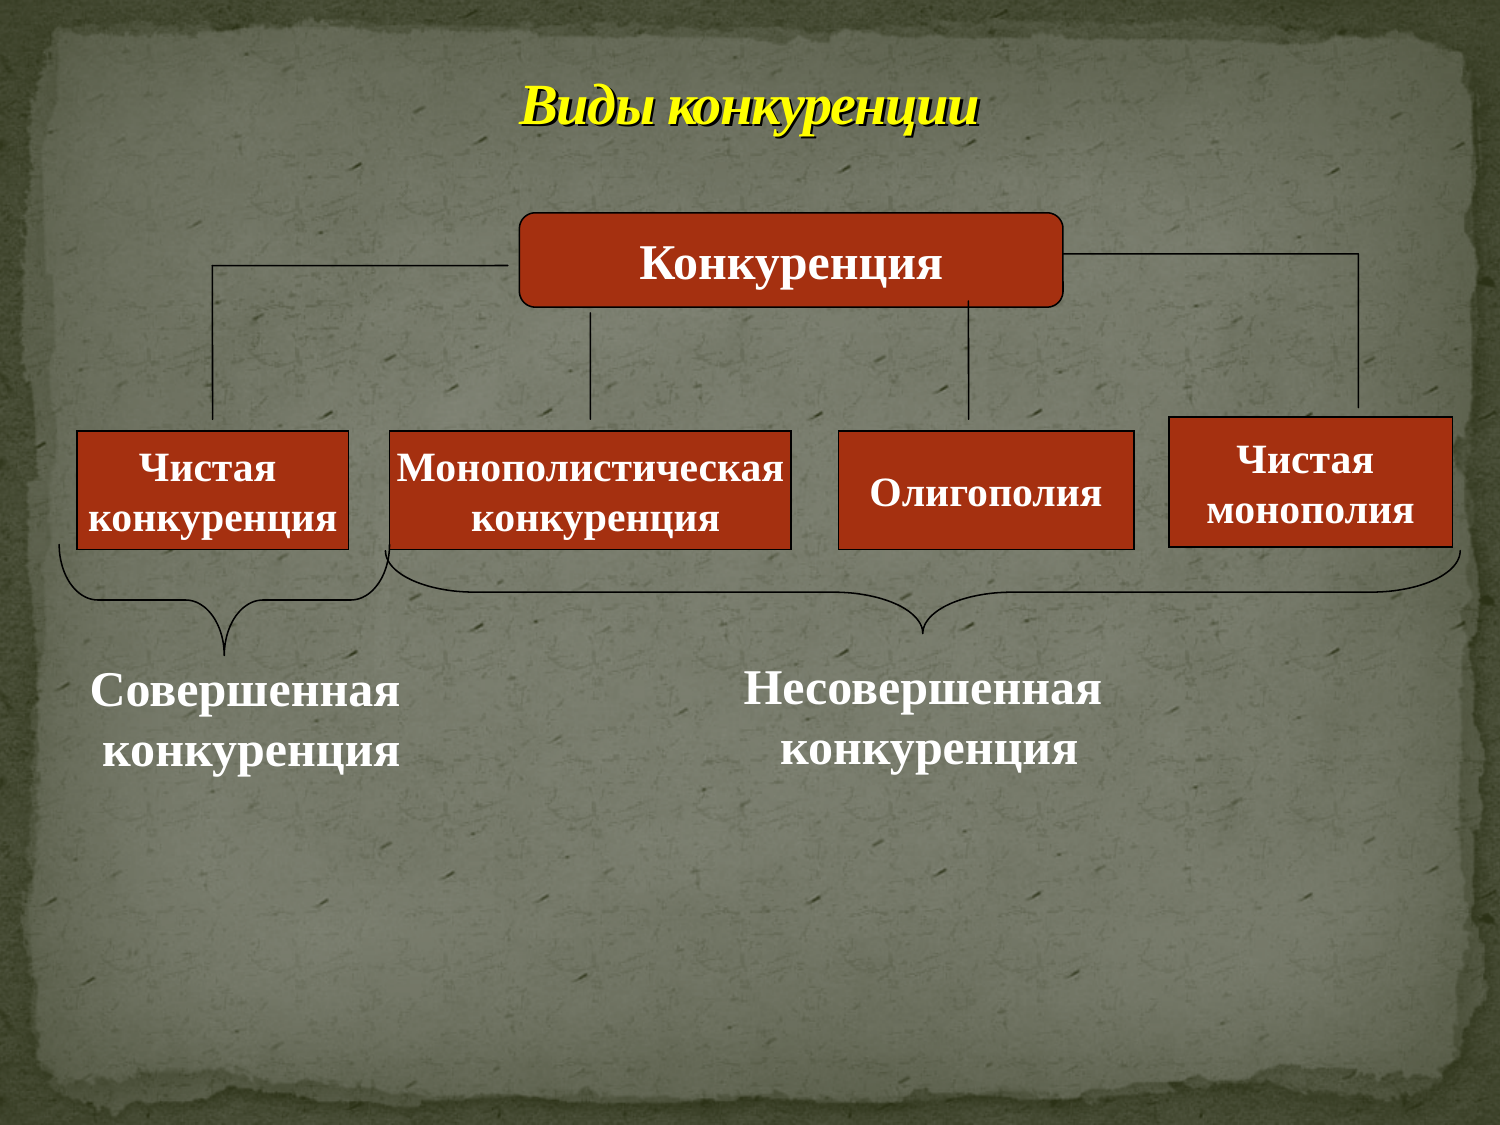

# Виды конкуренции
Конкуренция
Чистая
монополия
Чистая
конкуренция
Монополистическая
 конкуренция
Олигополия
Несовершенная
 конкуренция
Совершенная
 конкуренция